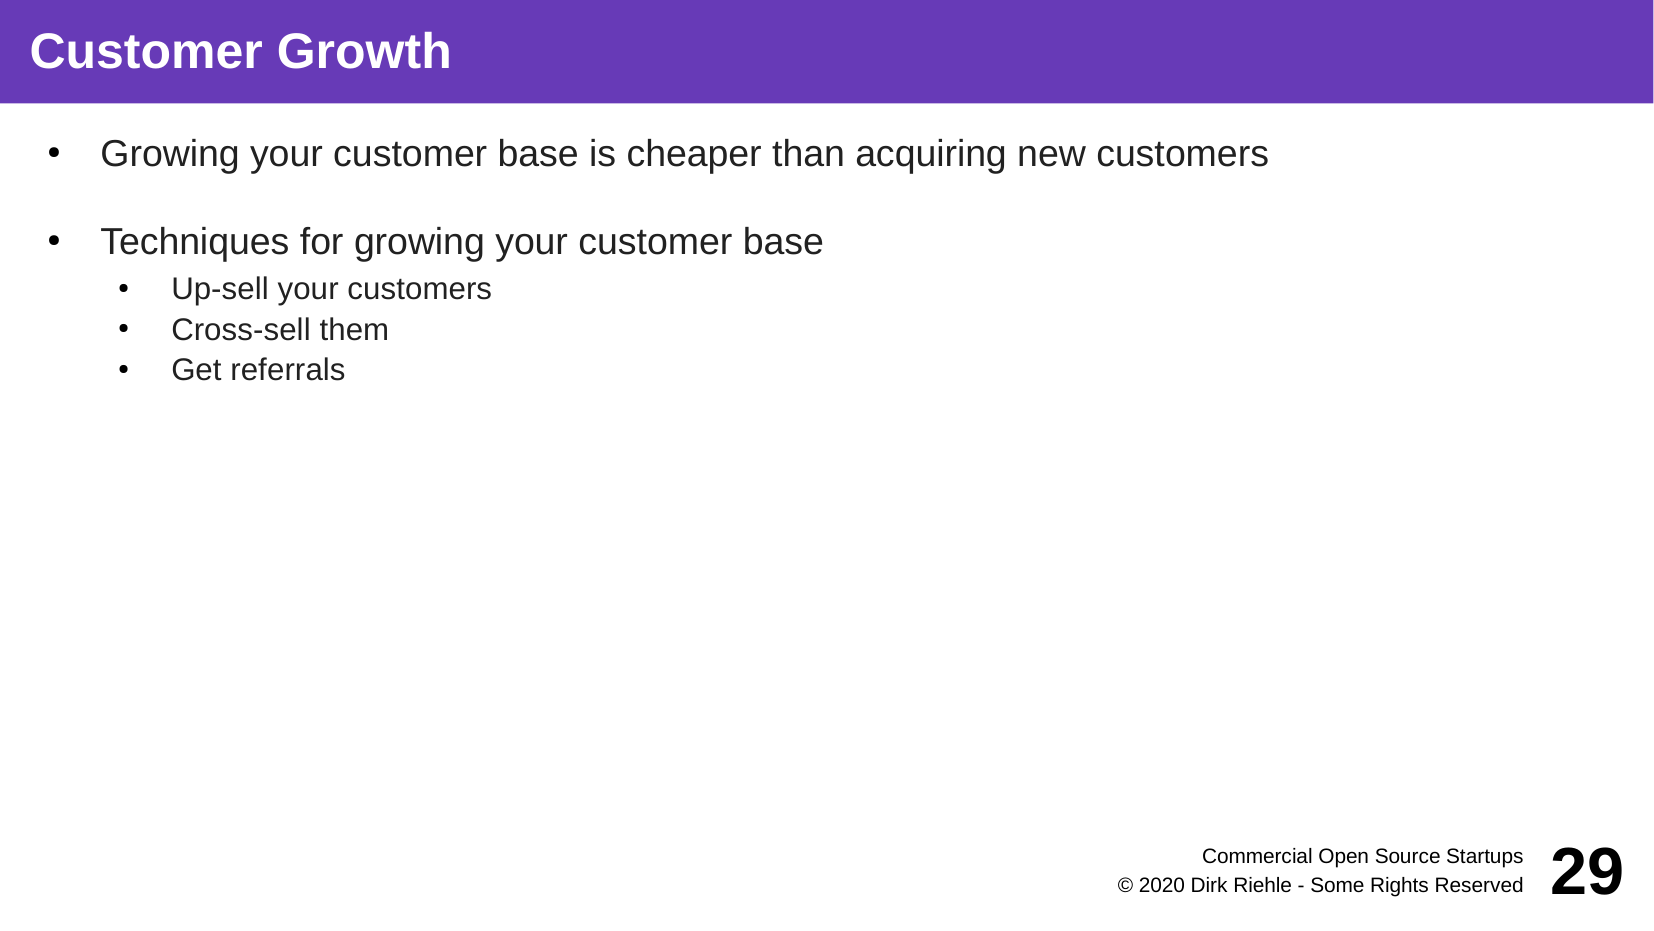

# Customer Growth
Growing your customer base is cheaper than acquiring new customers
Techniques for growing your customer base
Up-sell your customers
Cross-sell them
Get referrals
Commercial Open Source Startups
29
© 2020 Dirk Riehle - Some Rights Reserved